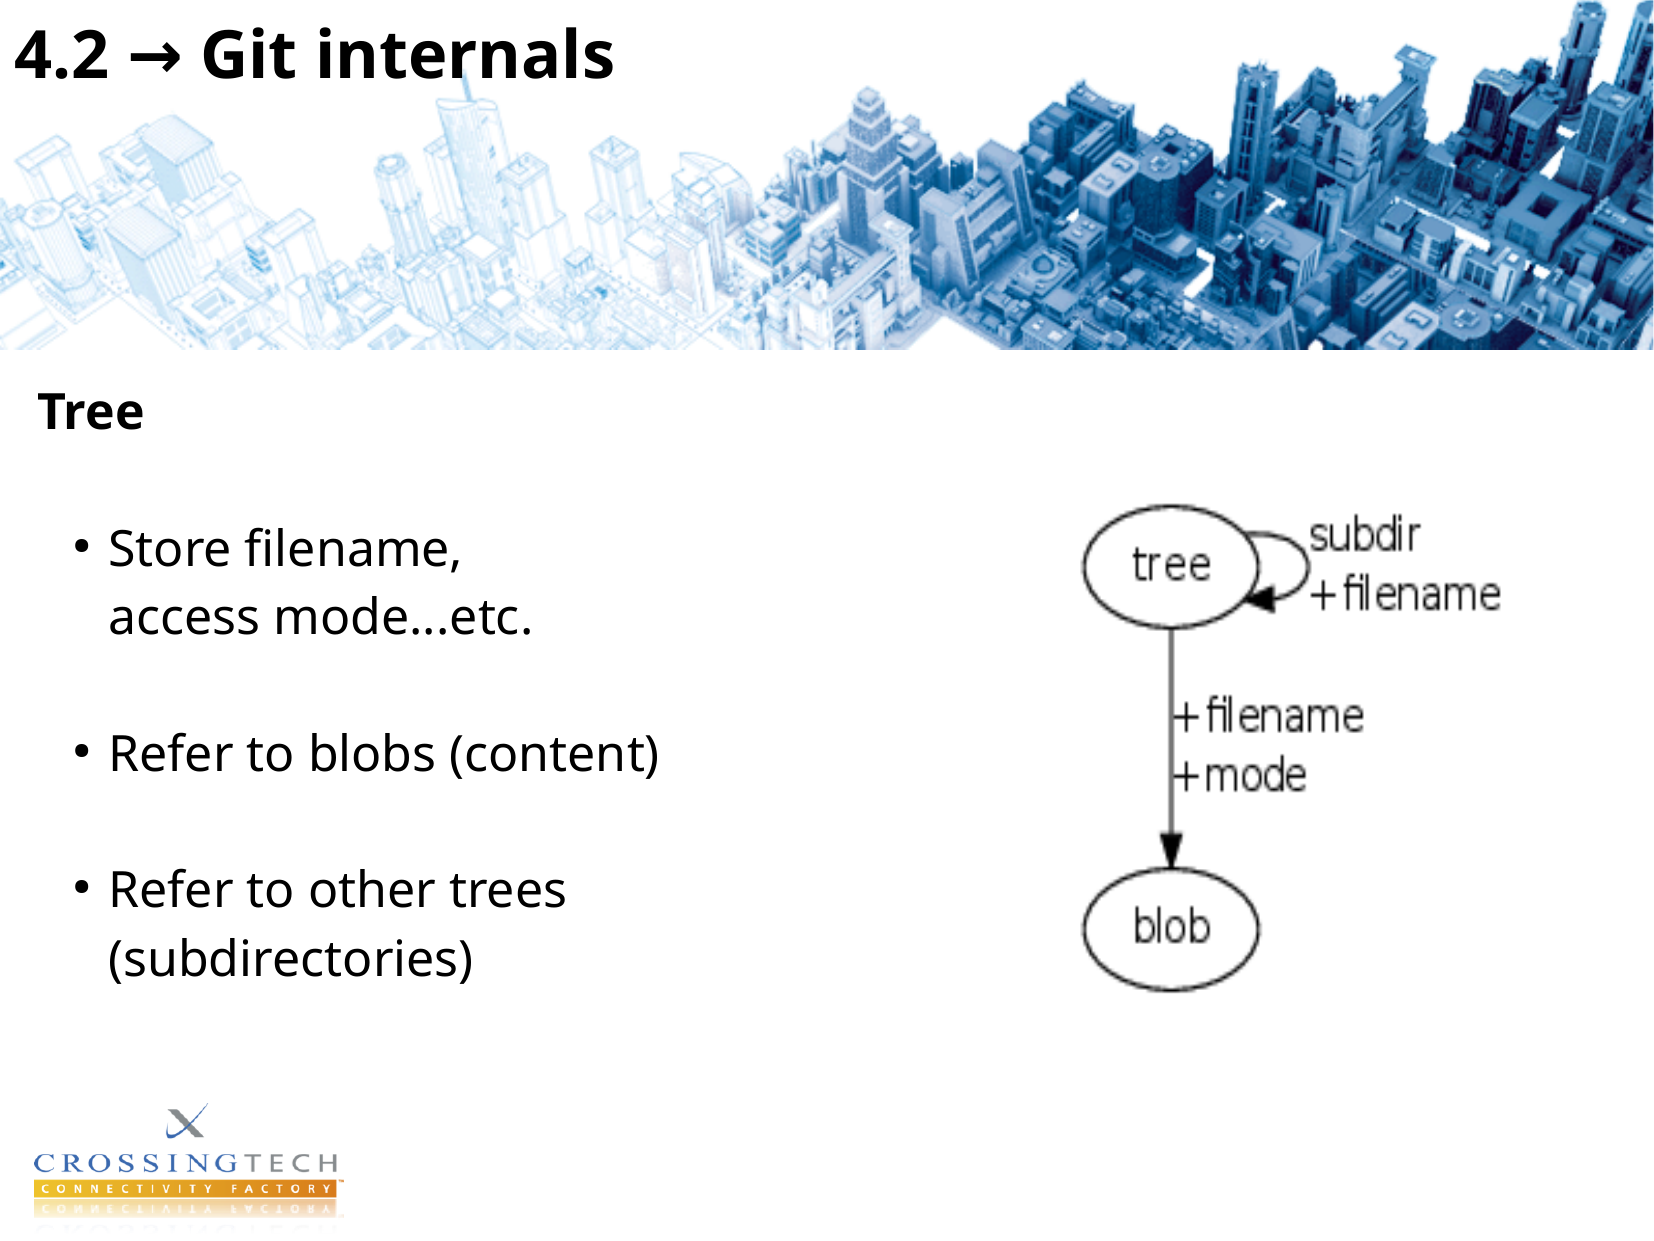

4.2 → Git internals
Tree
Store filename,
access mode...etc.
Refer to blobs (content)
Refer to other trees
(subdirectories)